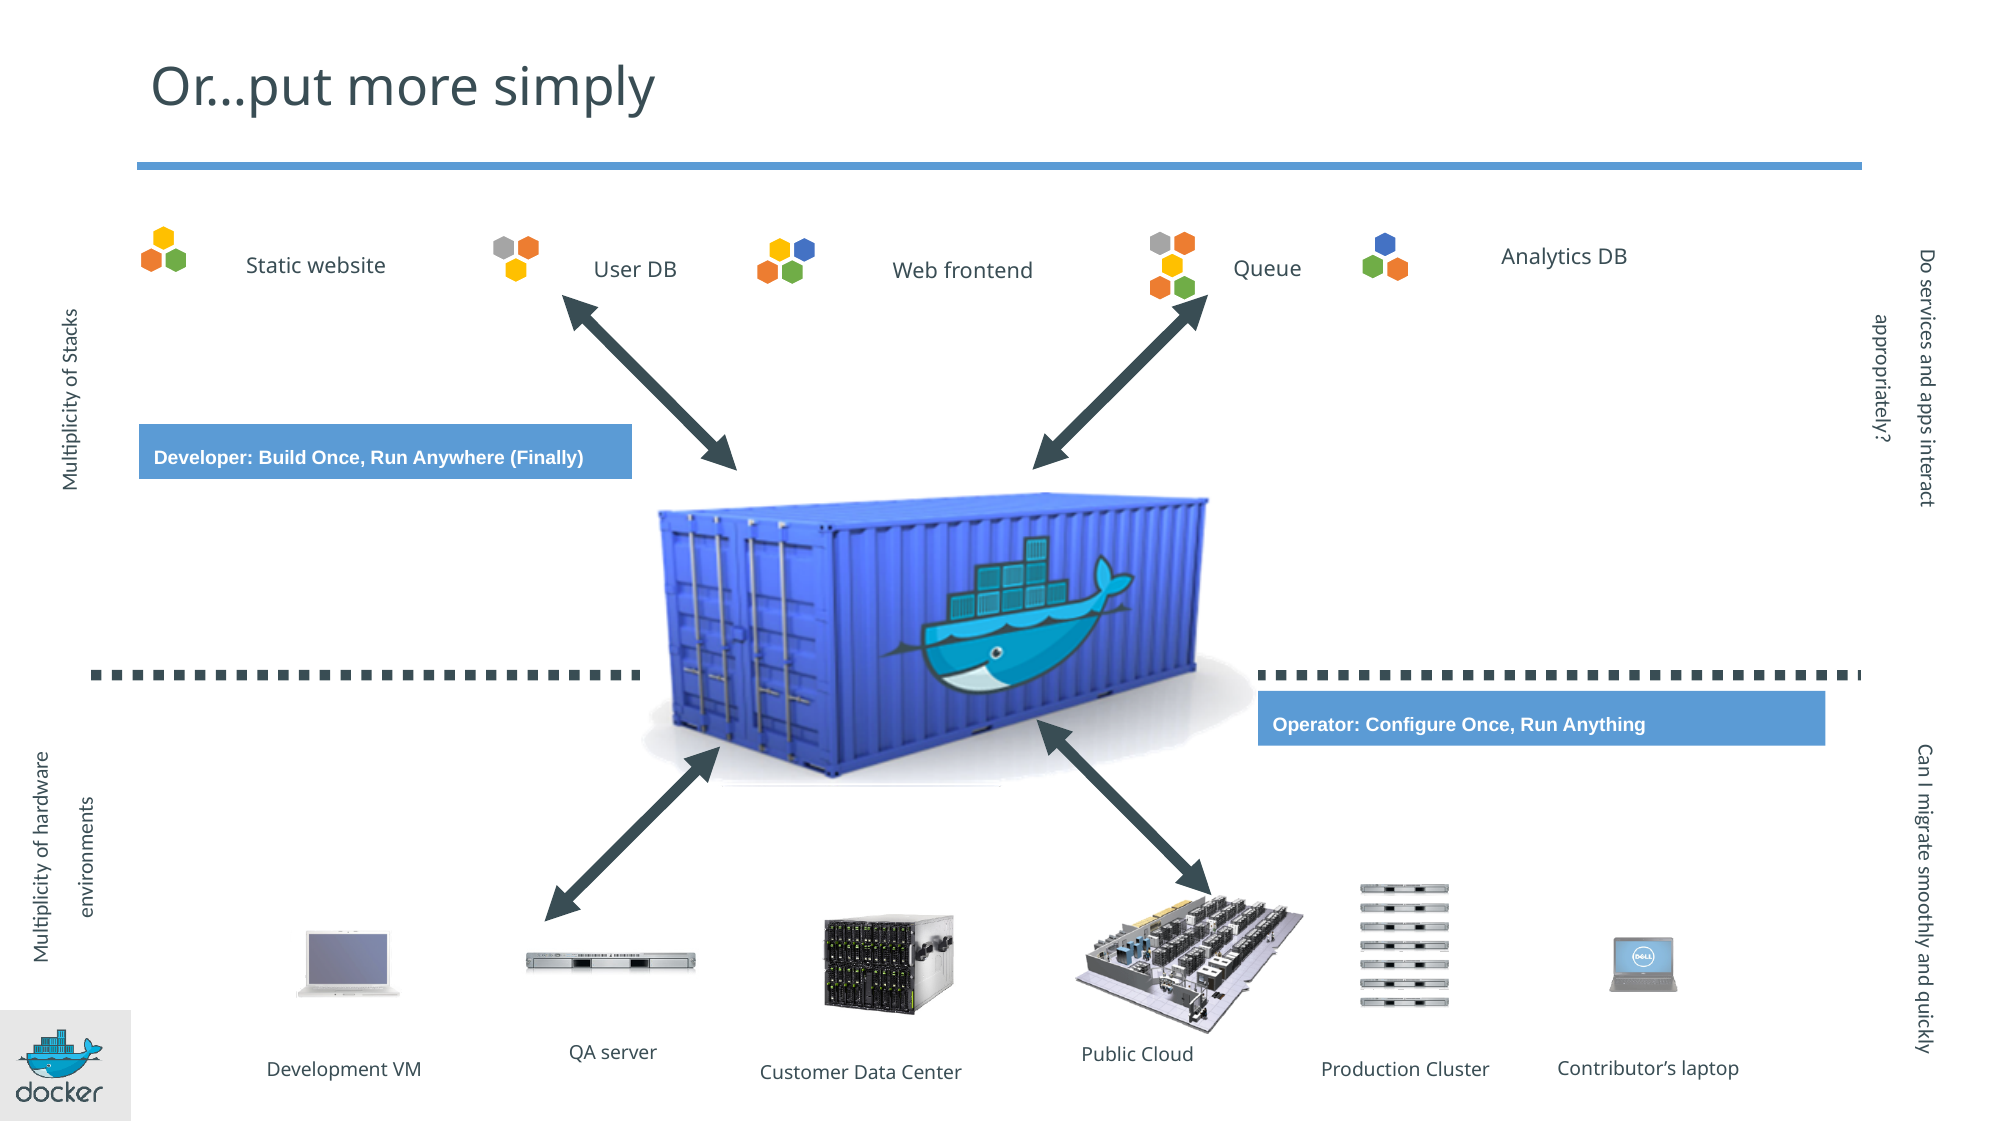

# Or…put more simply
Analytics DB
Static website
Queue
User DB
Web frontend
Do services and apps interact appropriately?
Multiplicity of Stacks
Developer: Build Once, Run Anywhere (Finally)
Operator: Configure Once, Run Anything
Multiplicity of hardware environments
Can I migrate smoothly and quickly
QA server
Public Cloud
Contributor’s laptop
Development VM
Production Cluster
Customer Data Center